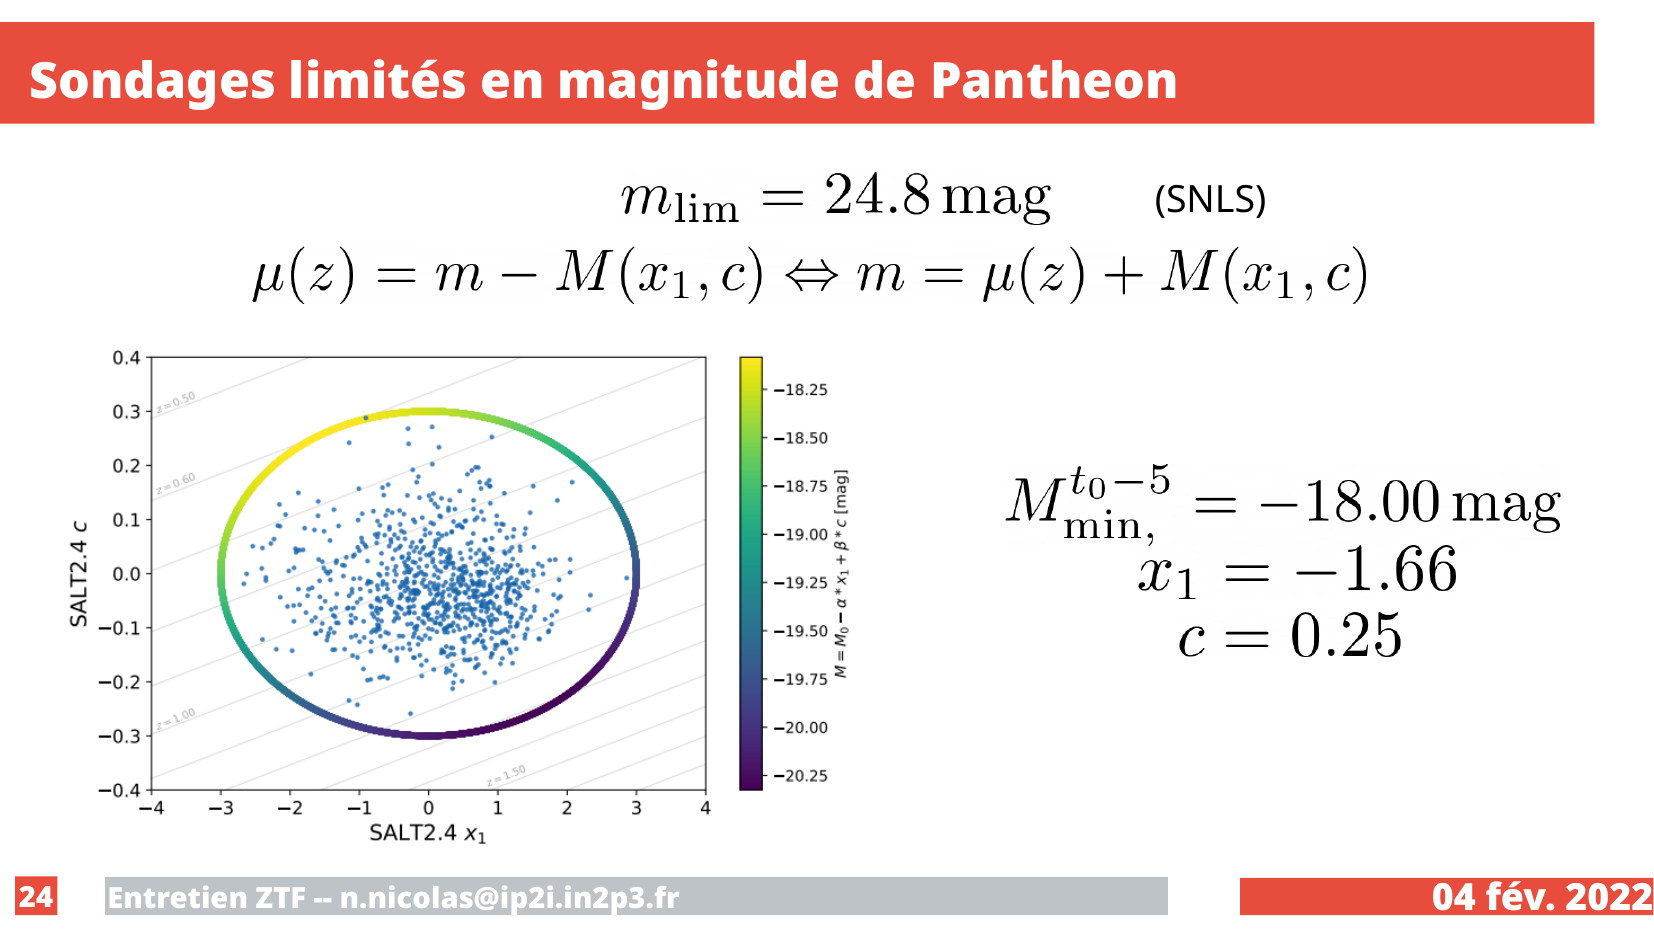

# Sondages limités en magnitude de Pantheon
(SNLS)
24
Entretien ZTF -- n.nicolas@ip2i.in2p3.fr
04 fév. 2022